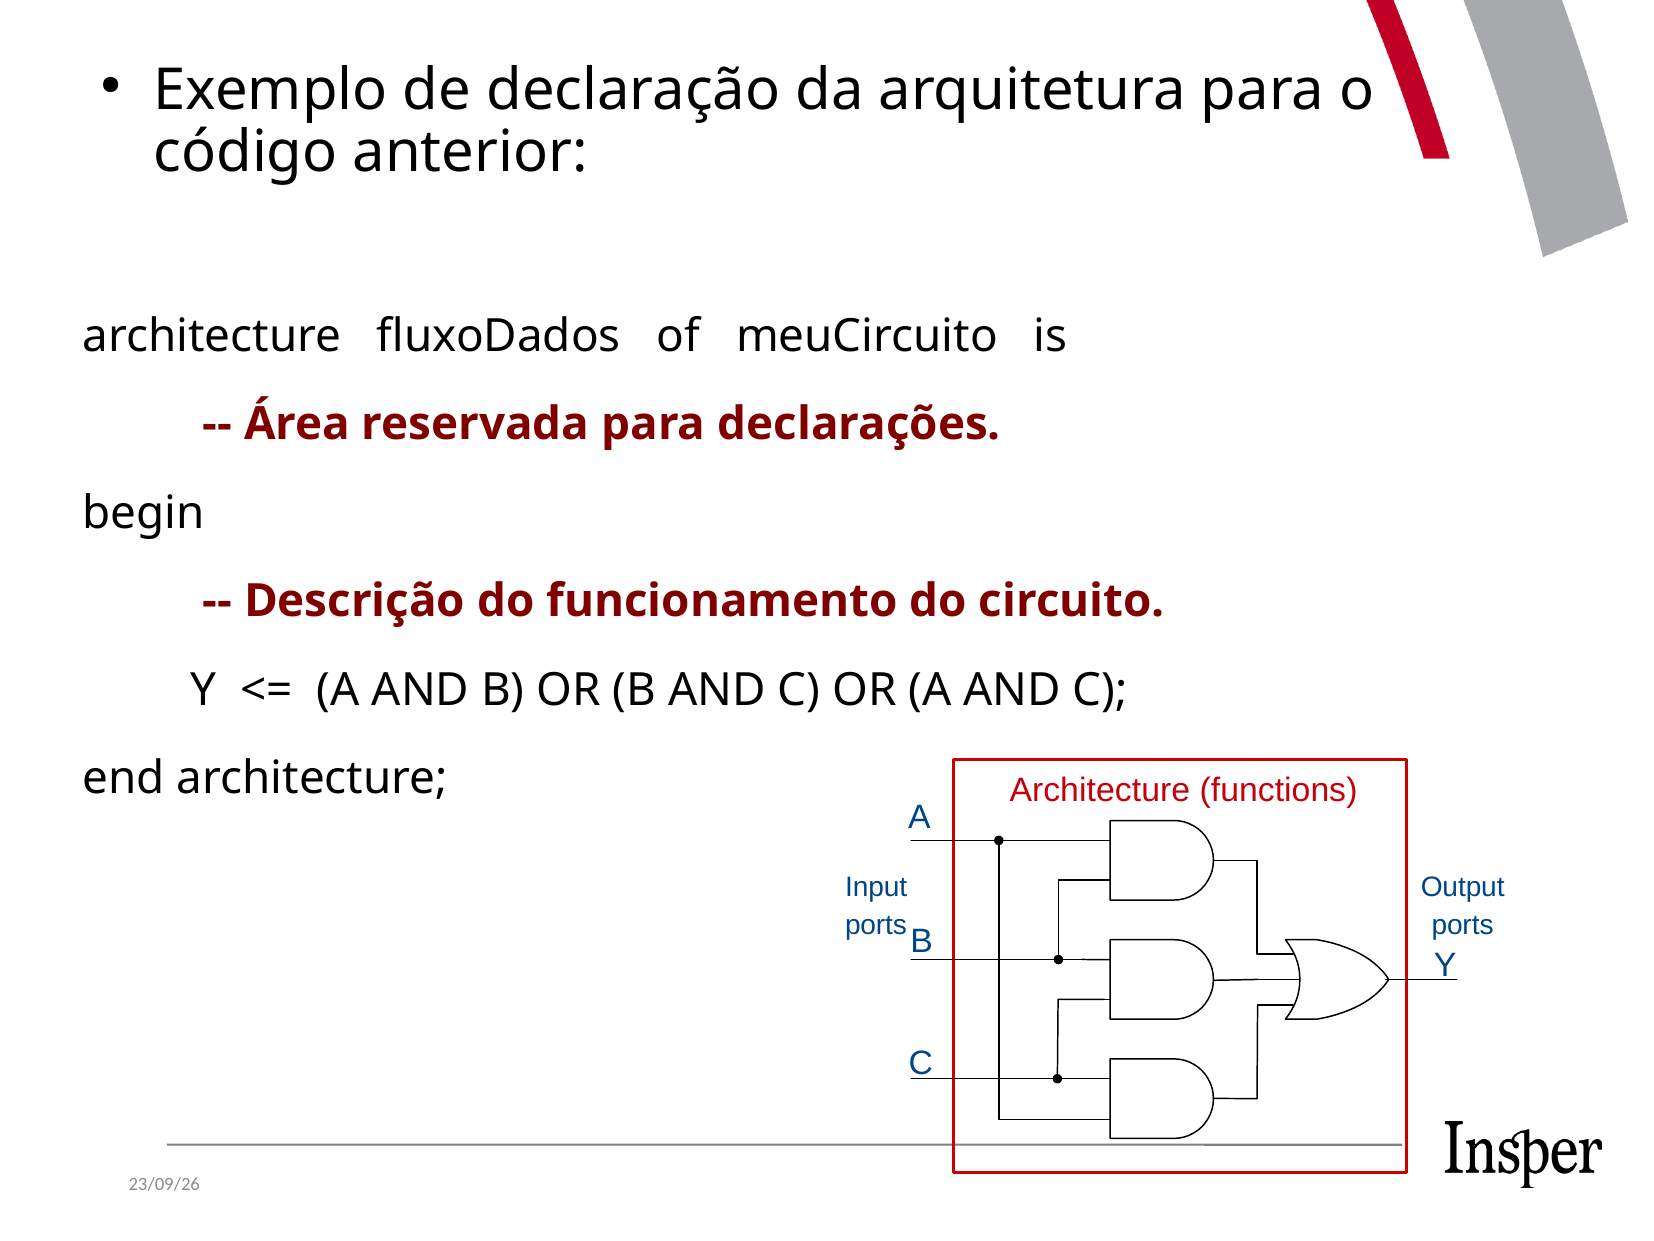

# Exemplo de declaração da arquitetura para o código anterior:
architecture fluxoDados of meuCircuito is
 -- Área reservada para declarações.
begin
 -- Descrição do funcionamento do circuito.
 Y <= (A AND B) OR (B AND C) OR (A AND C);
end architecture;
Architecture (functions)
A
Input
Output
ports
ports
B
Y
C